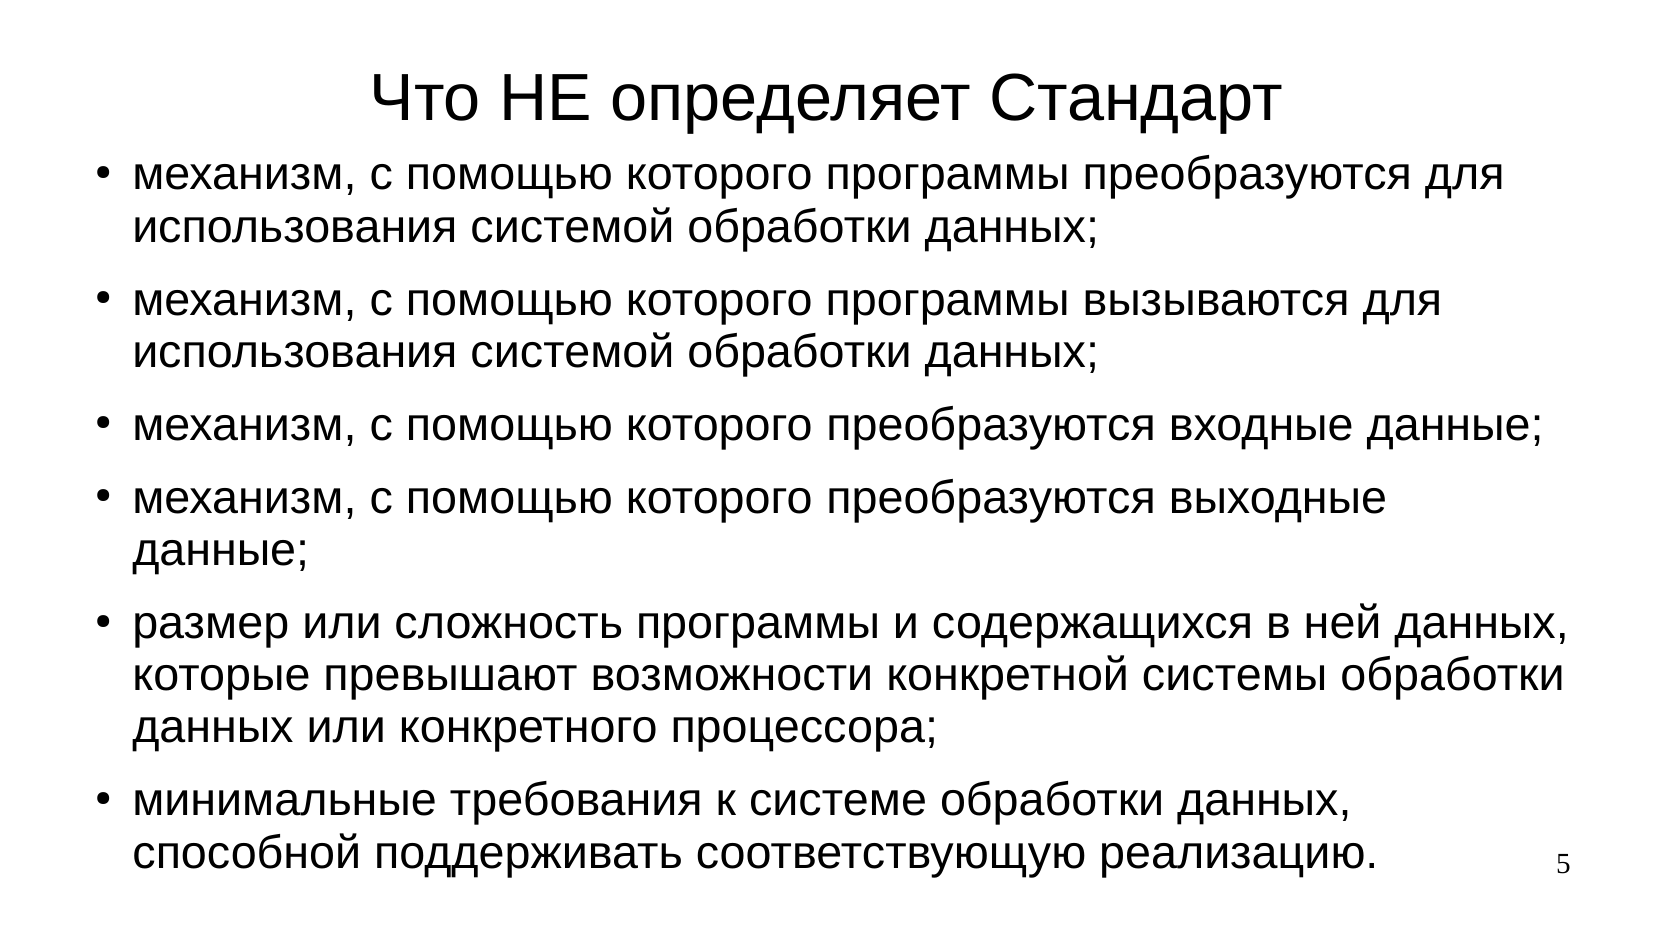

# Что НЕ определяет Стандарт
механизм, с помощью которого программы преобразуются для использования системой обработки данных;
механизм, с помощью которого программы вызываются для использования системой обработки данных;
механизм, с помощью которого преобразуются входные данные;
механизм, с помощью которого преобразуются выходные данные;
размер или сложность программы и содержащихся в ней данных, которые превышают возможности конкретной системы обработки данных или конкретного процессора;
минимальные требования к системе обработки данных, способной поддерживать соответствующую реализацию.
5